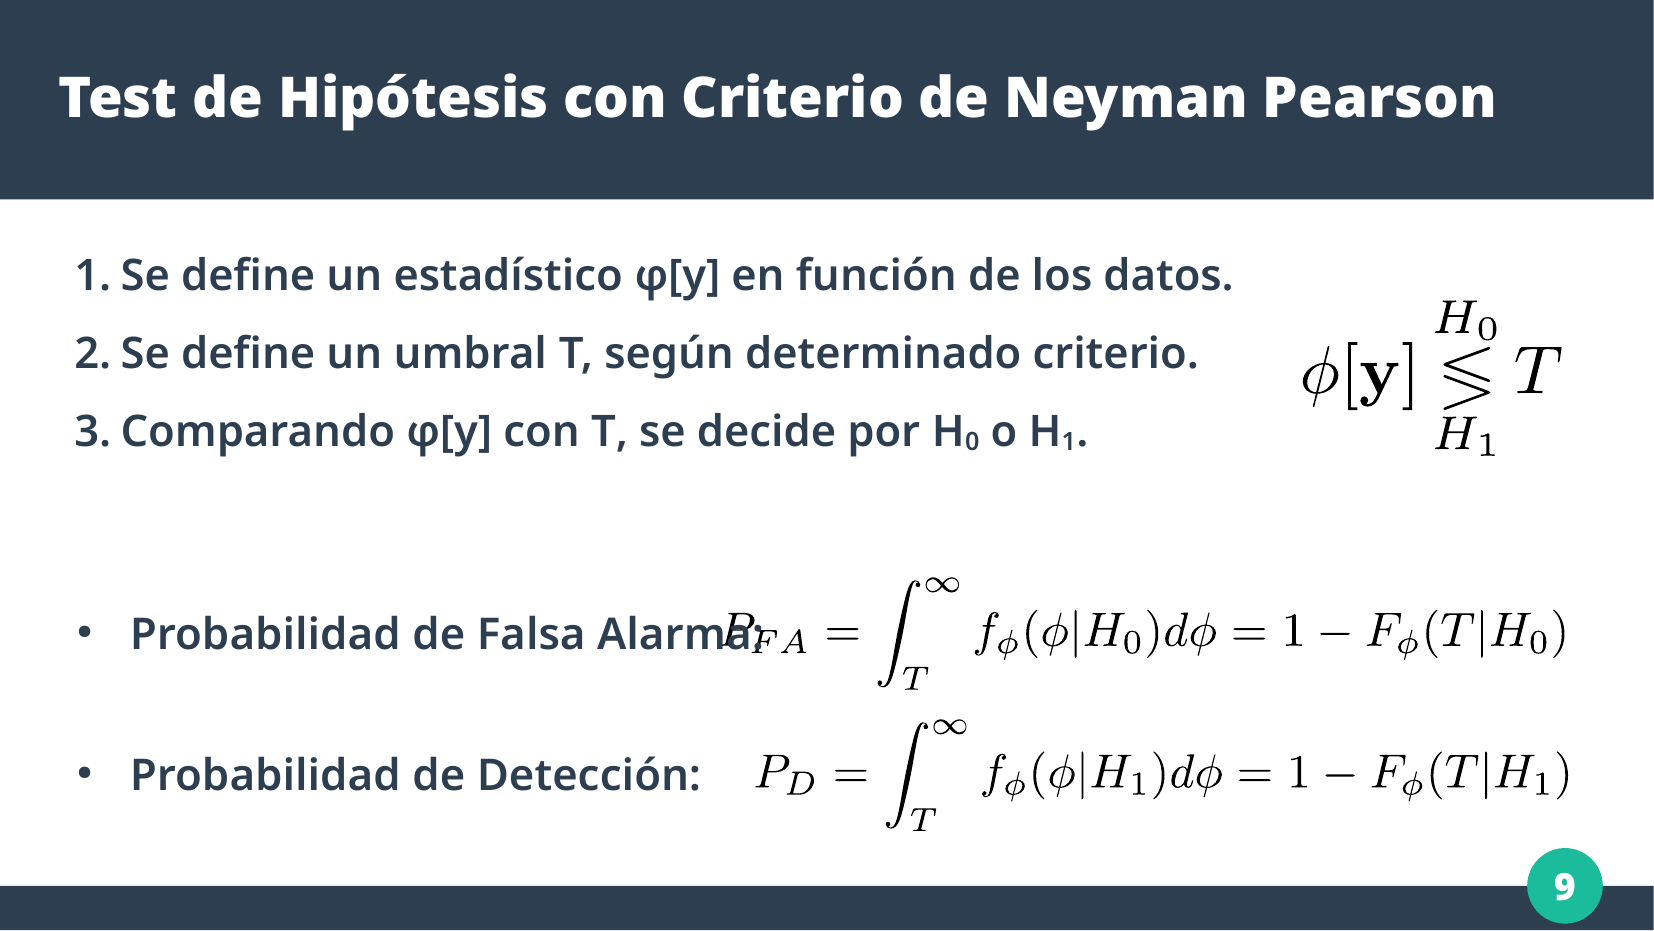

# Test de Hipótesis con Criterio de Neyman Pearson
Se define un estadístico φ[y] en función de los datos.
Se define un umbral T, según determinado criterio.
Comparando φ[y] con T, se decide por H0 o H1.
Probabilidad de Falsa Alarma:
Probabilidad de Detección: